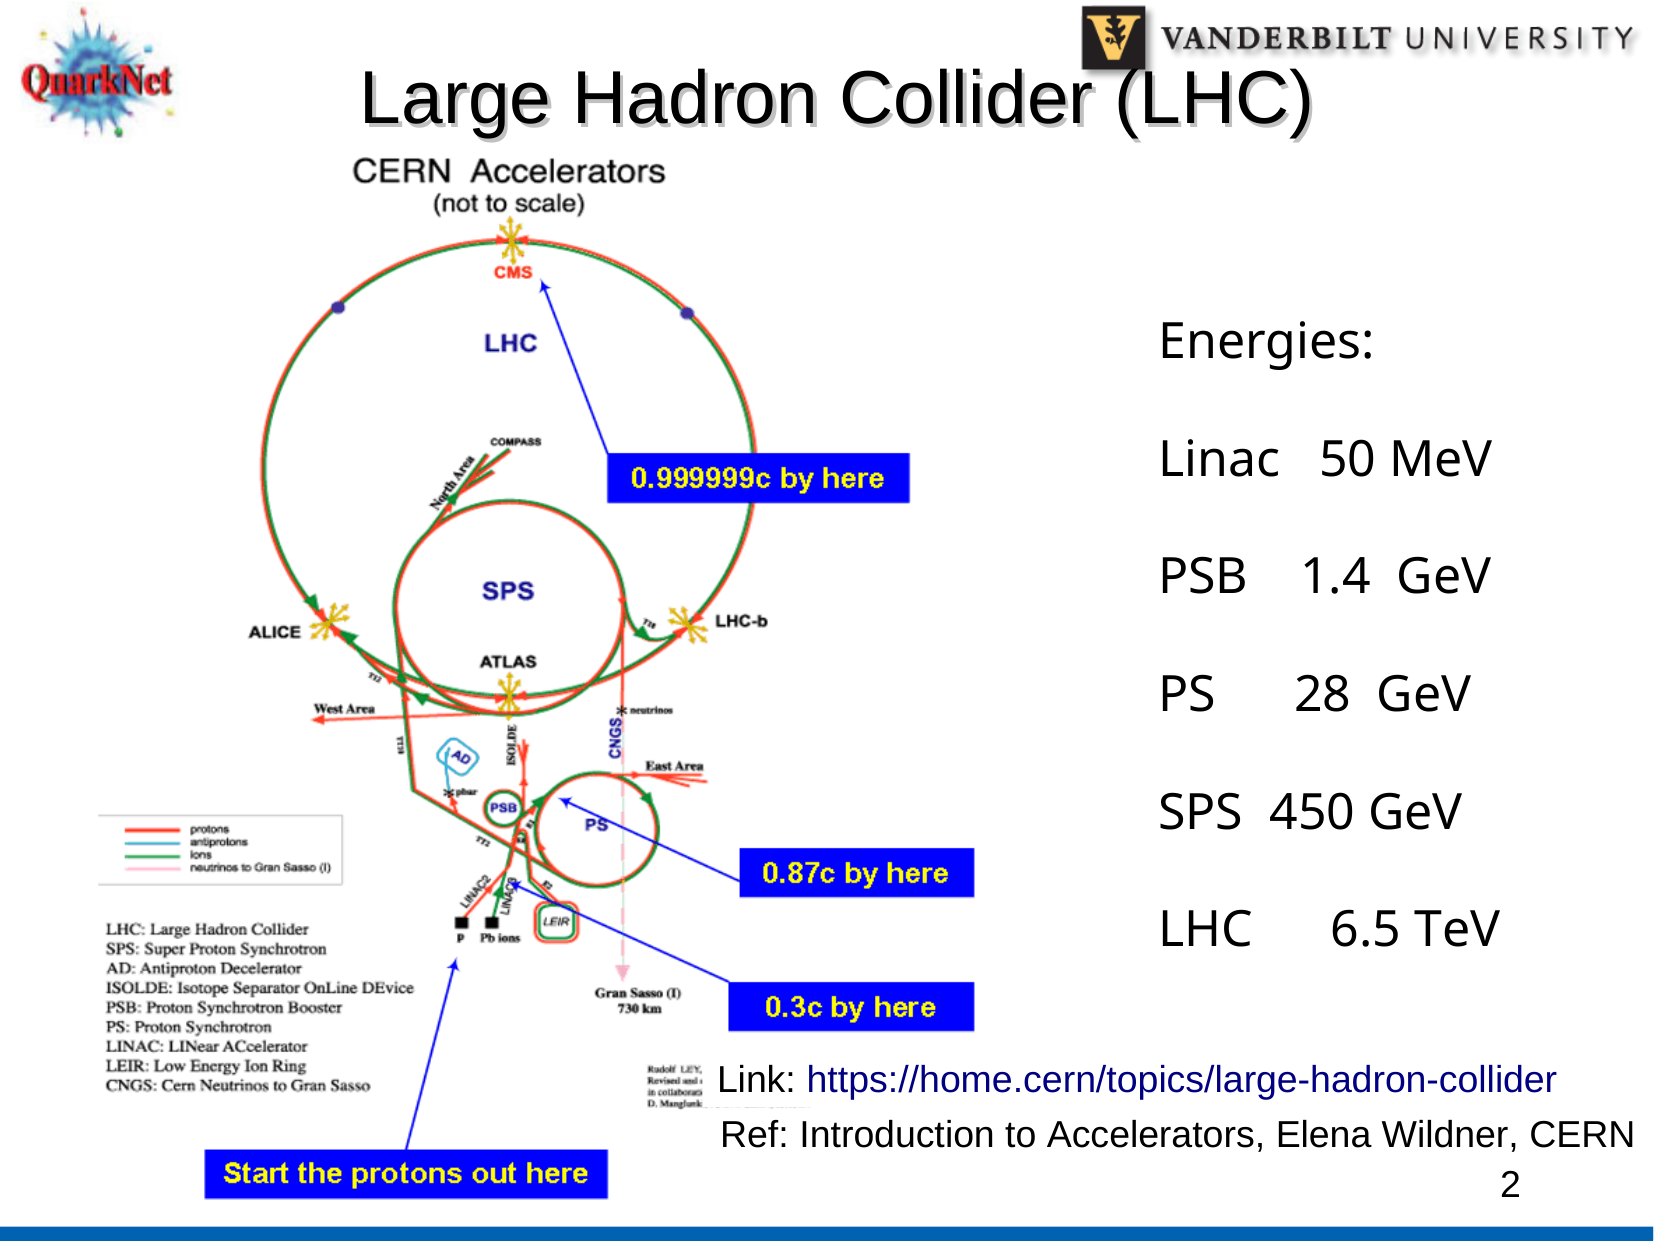

# Large Hadron Collider (LHC)‏
Energies:
Linac 50 MeV
PSB 1.4 GeV
PS 28 GeV
SPS 450 GeV
LHC 6.5 TeV
Link: https://home.cern/topics/large-hadron-collider
Ref: Introduction to Accelerators, Elena Wildner, CERN
2